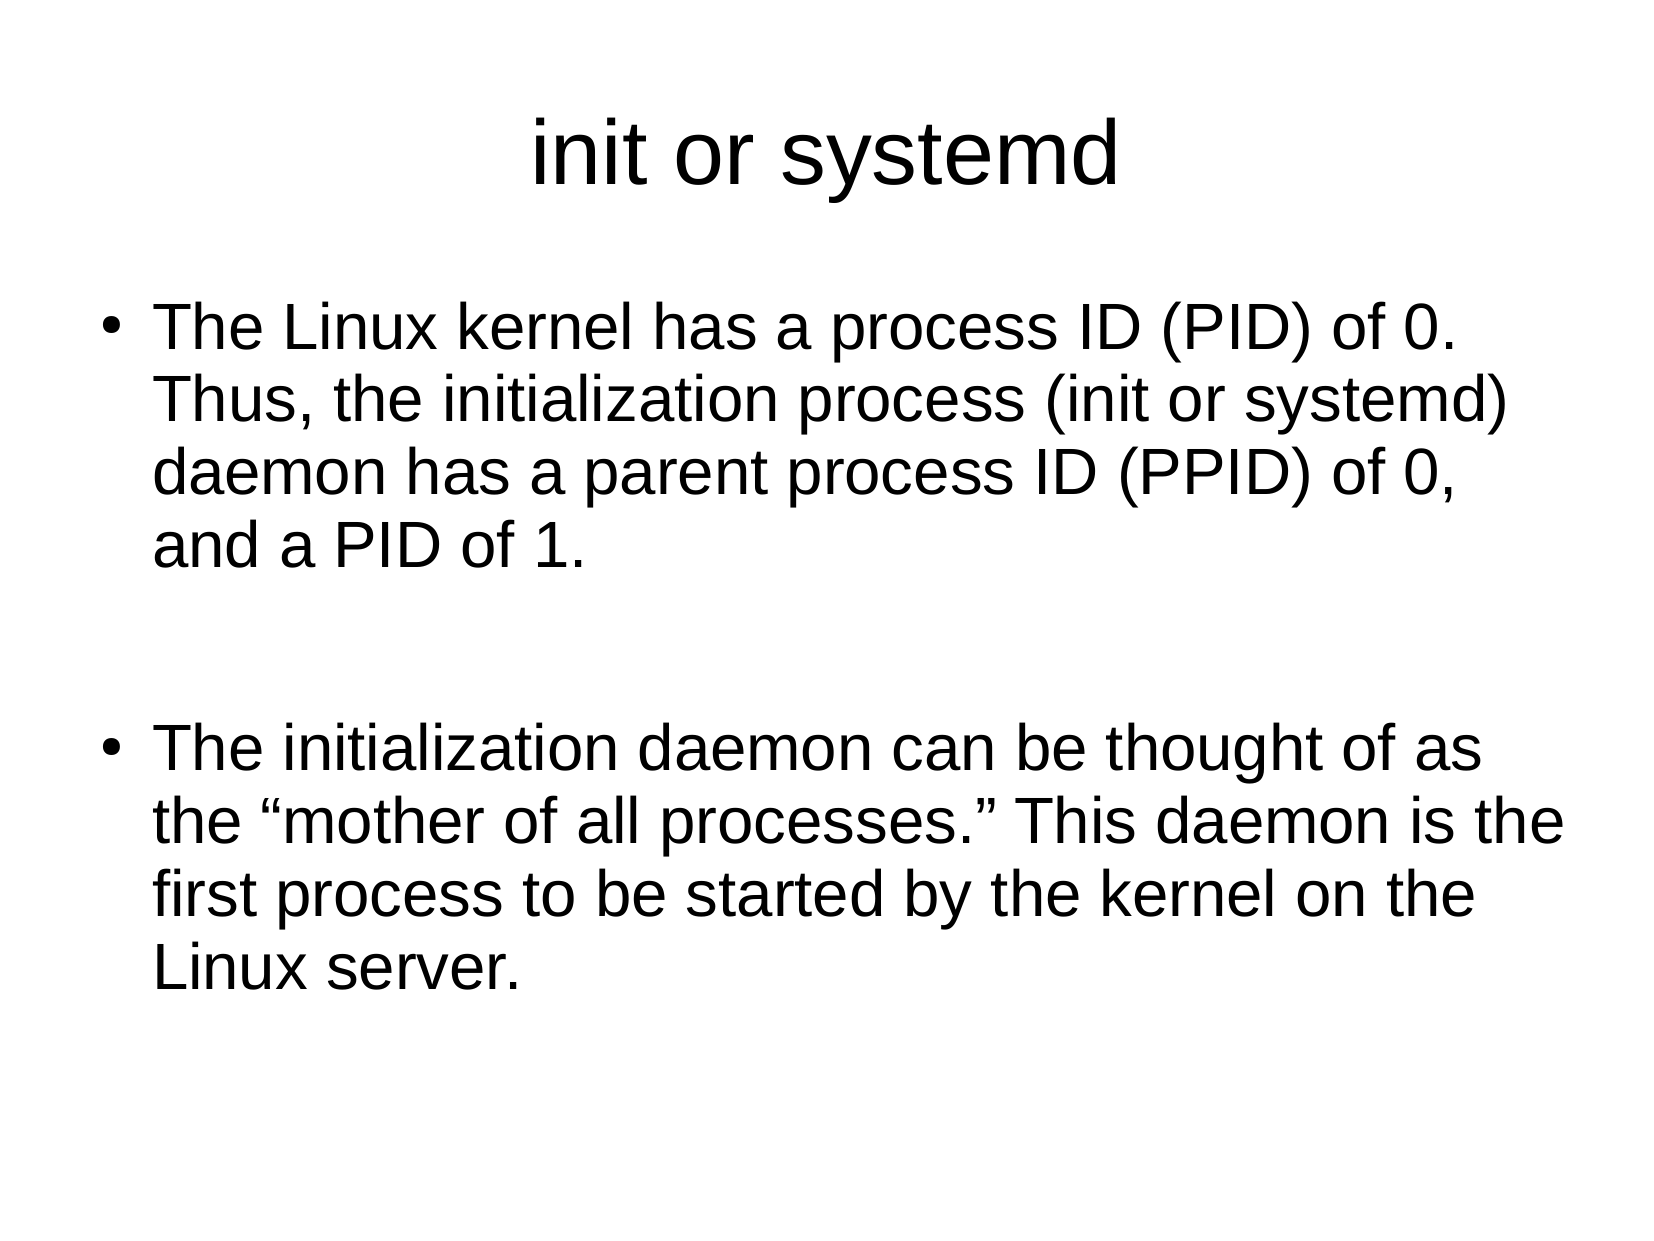

# init or systemd
The Linux kernel has a process ID (PID) of 0. Thus, the initialization process (init or systemd) daemon has a parent process ID (PPID) of 0, and a PID of 1.
The initialization daemon can be thought of as the “mother of all processes.” This daemon is the first process to be started by the kernel on the Linux server.